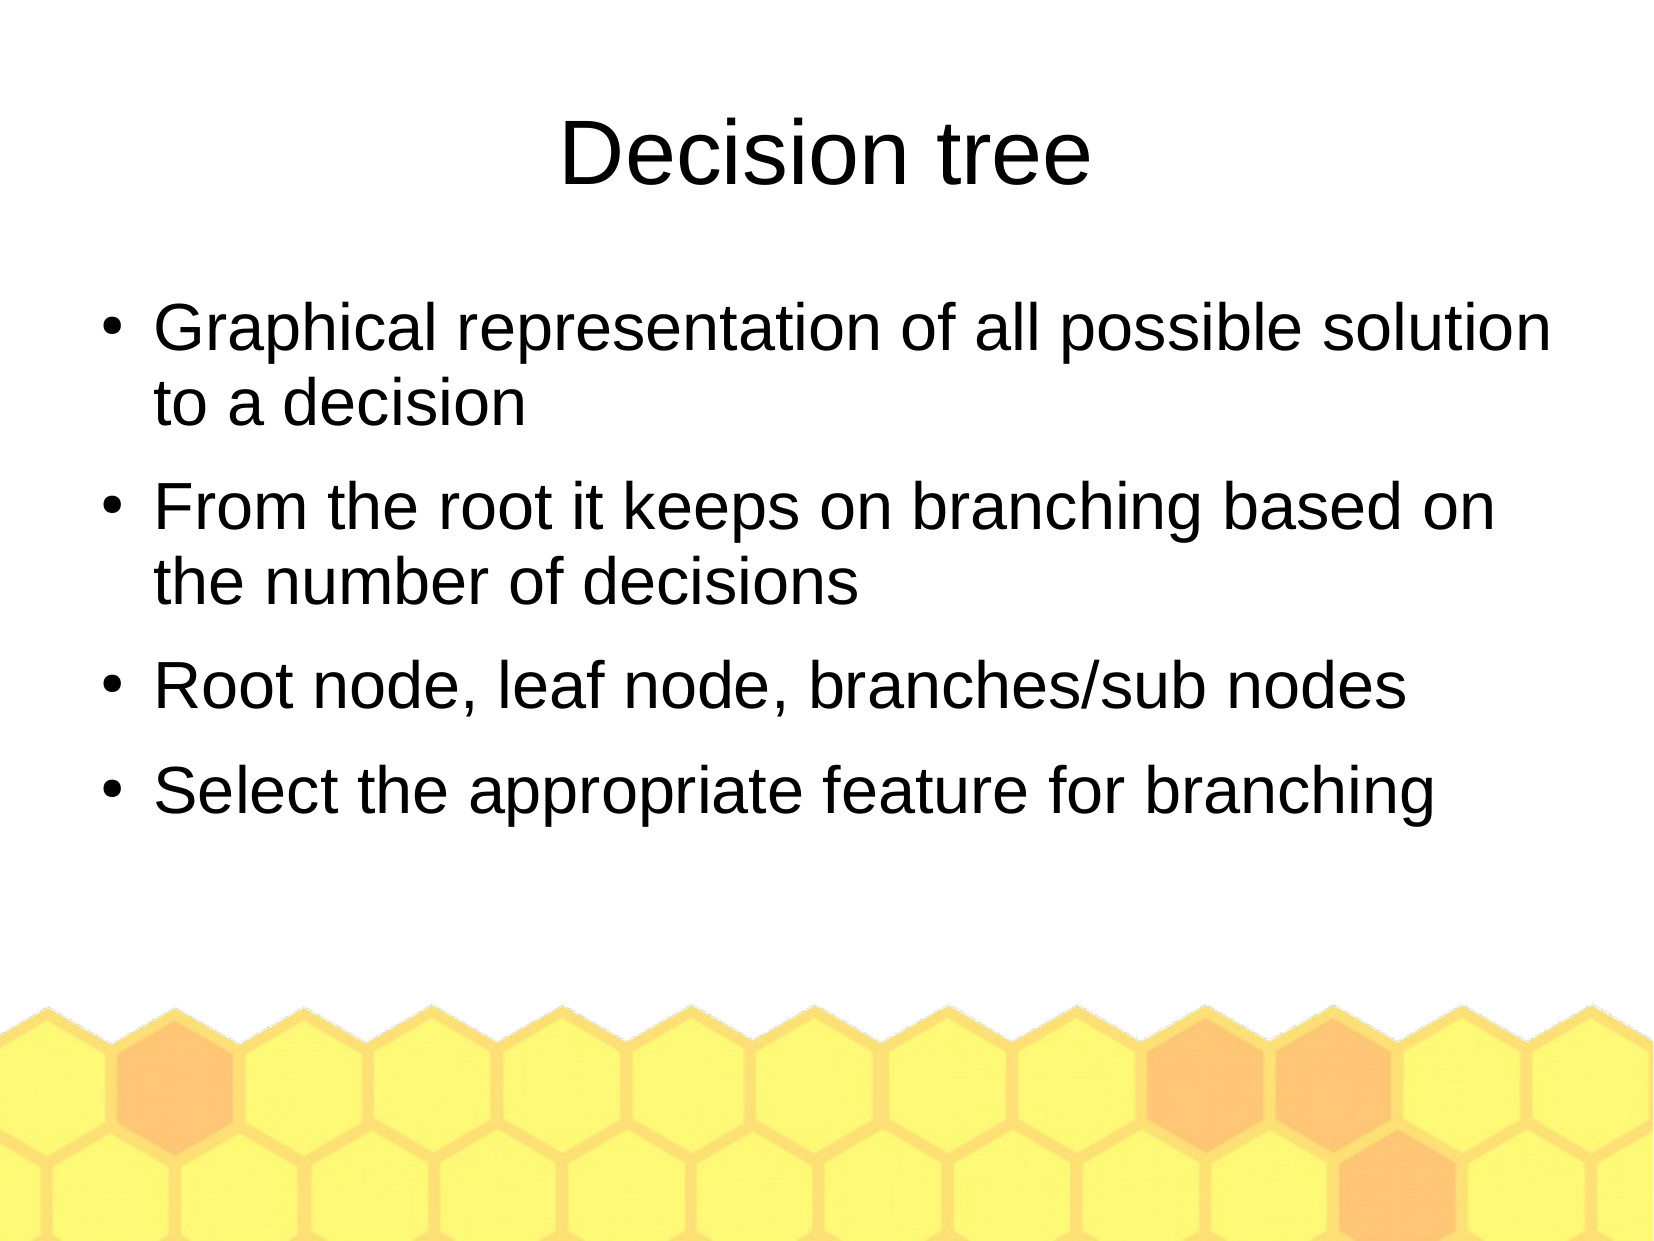

# Decision tree
Graphical representation of all possible solution to a decision
From the root it keeps on branching based on the number of decisions
Root node, leaf node, branches/sub nodes
Select the appropriate feature for branching